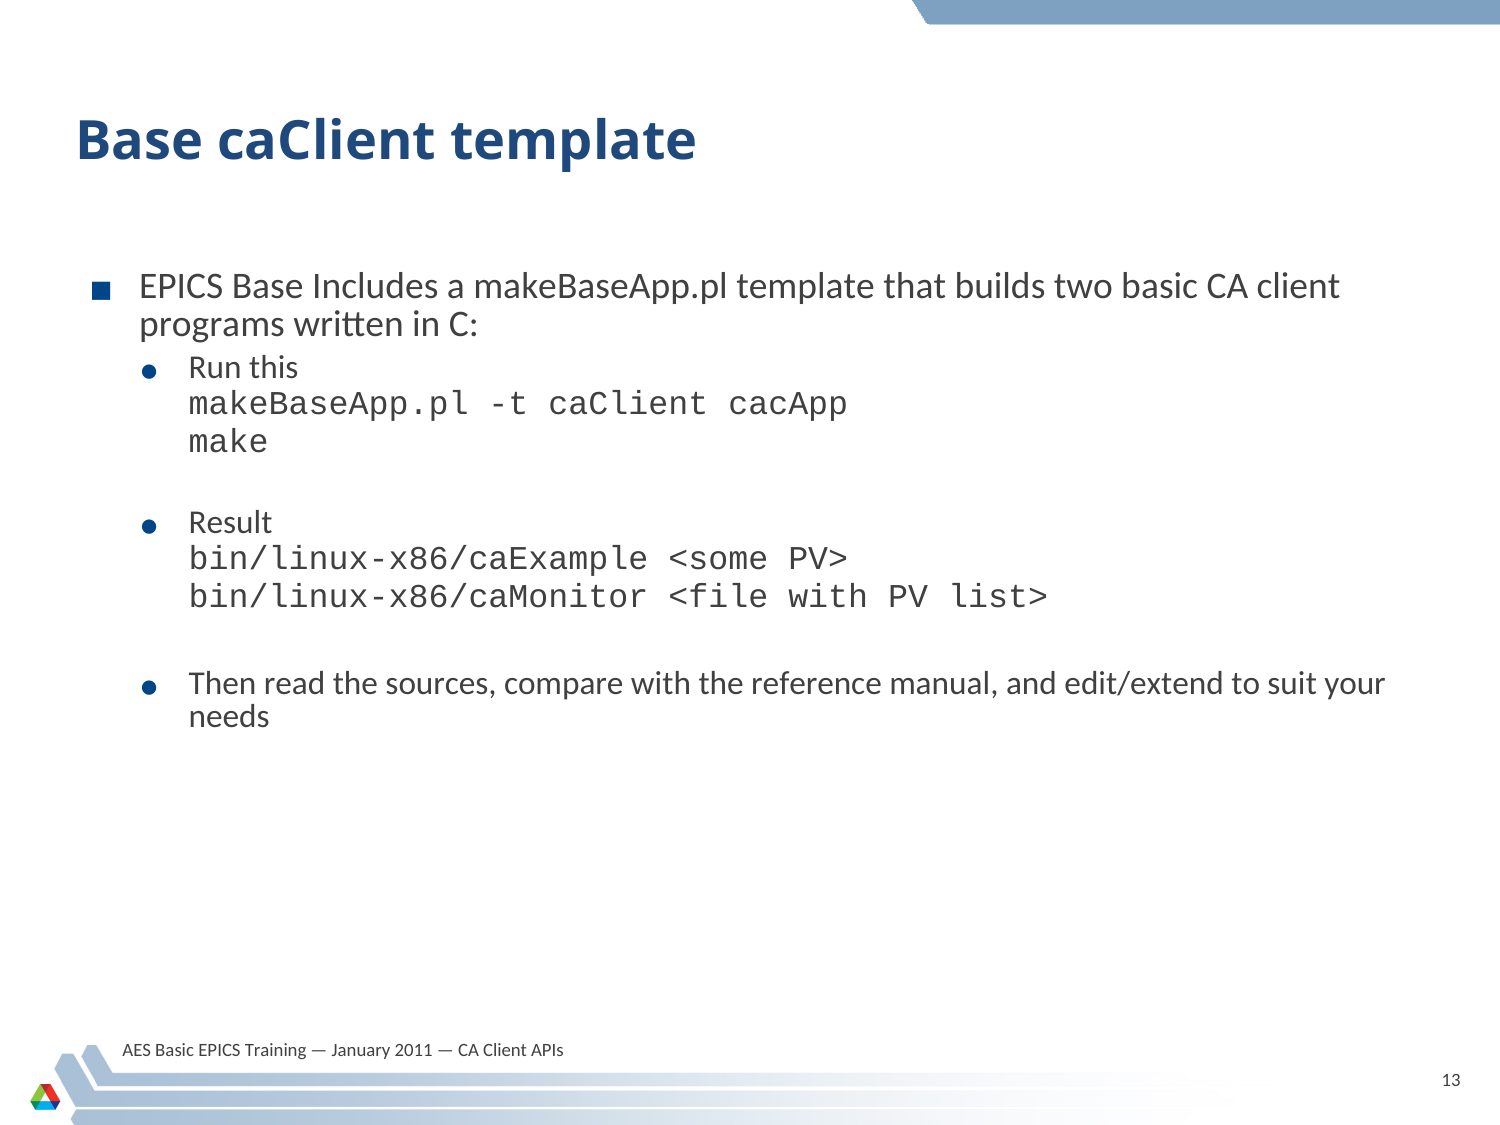

# Base caClient template
EPICS Base Includes a makeBaseApp.pl template that builds two basic CA client programs written in C:
Run this
makeBaseApp.pl -t caClient cacApp
make
Result
bin/linux-x86/caExample <some PV>
bin/linux-x86/caMonitor <file with PV list>
Then read the sources, compare with the reference manual, and edit/extend to suit your needs
AES Basic EPICS Training — January 2011 — CA Client APIs
13